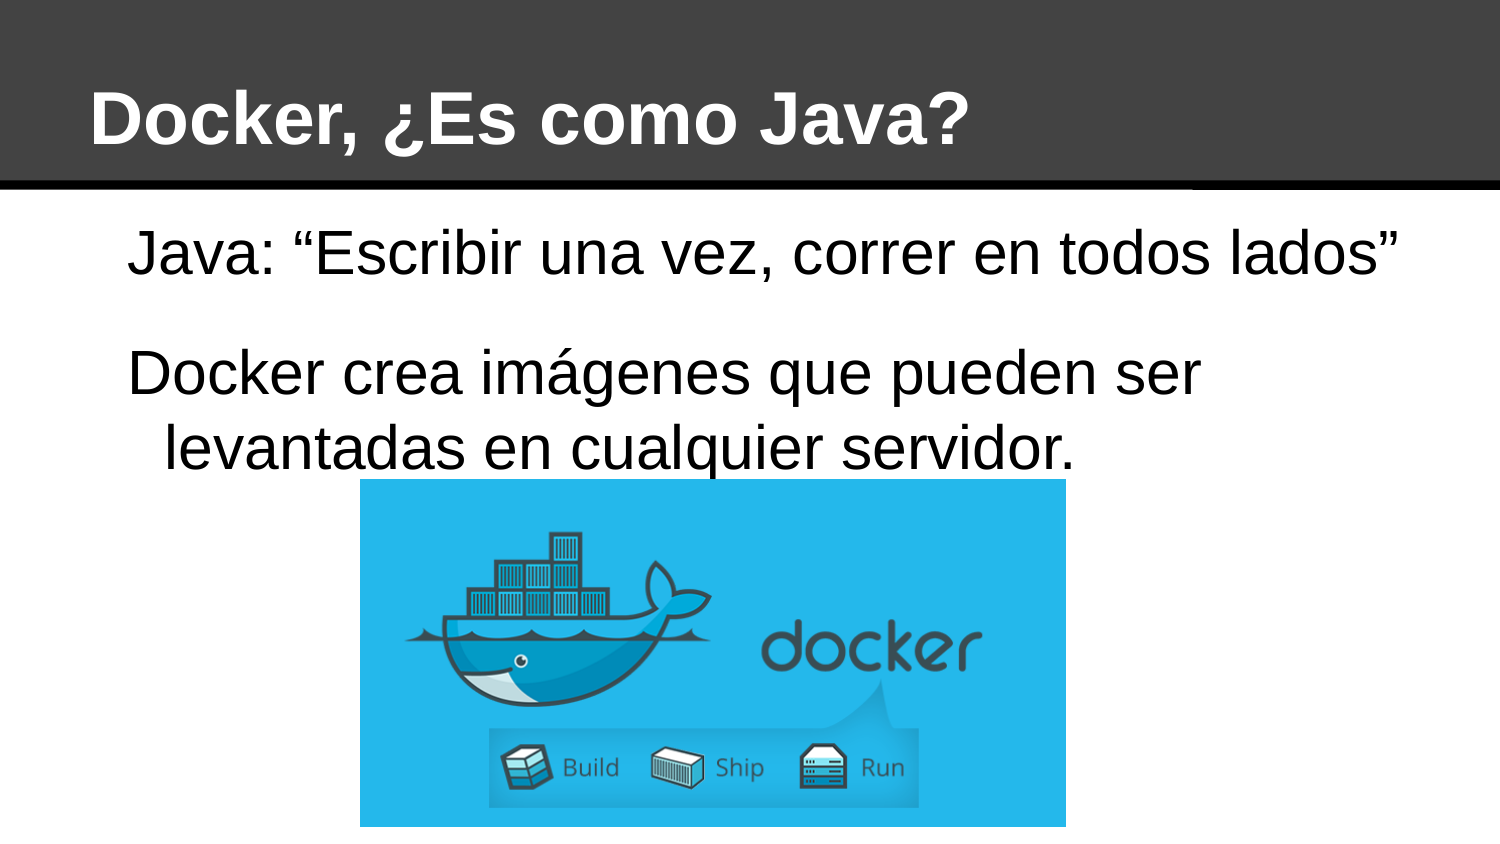

Docker, ¿Es como Java?
Java: “Escribir una vez, correr en todos lados”
Docker crea imágenes que pueden ser levantadas en cualquier servidor.